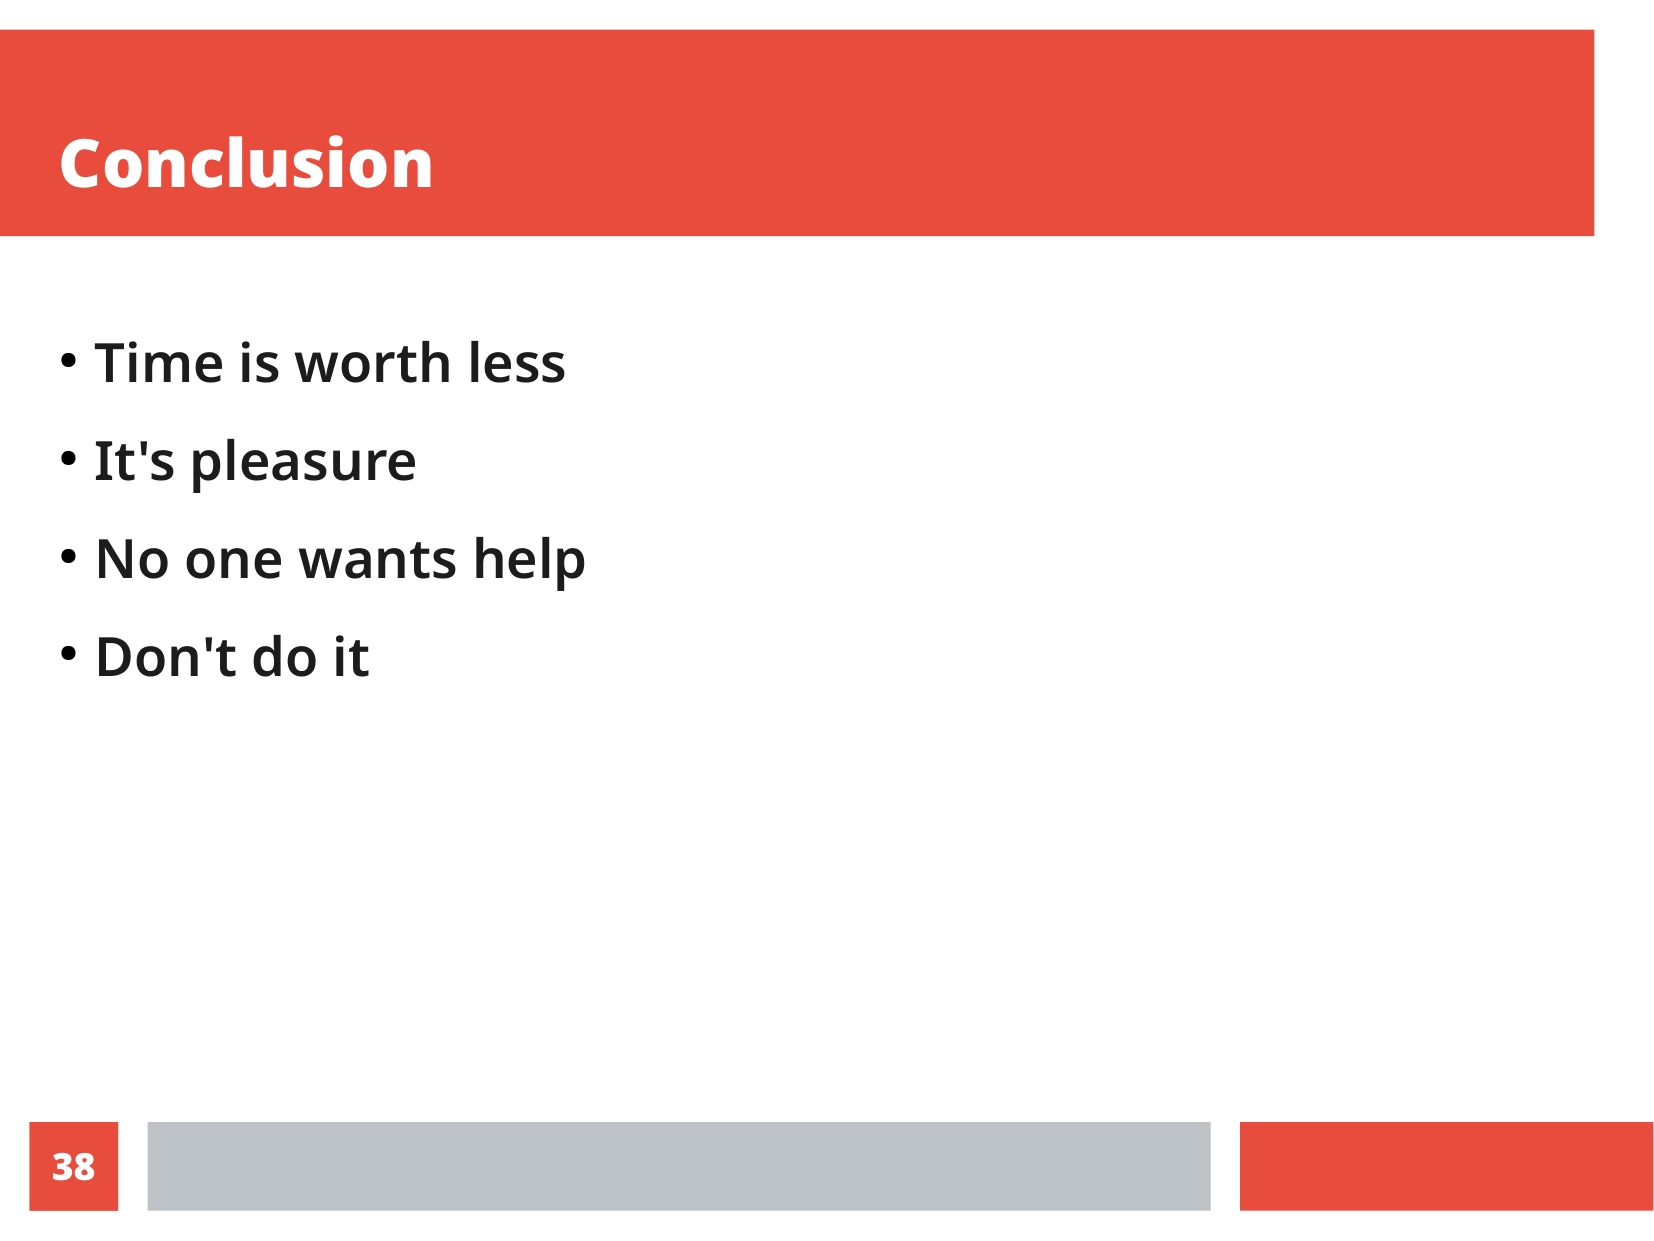

# Conclusion
Time is worth less
It's pleasure
No one wants help
Don't do it
38